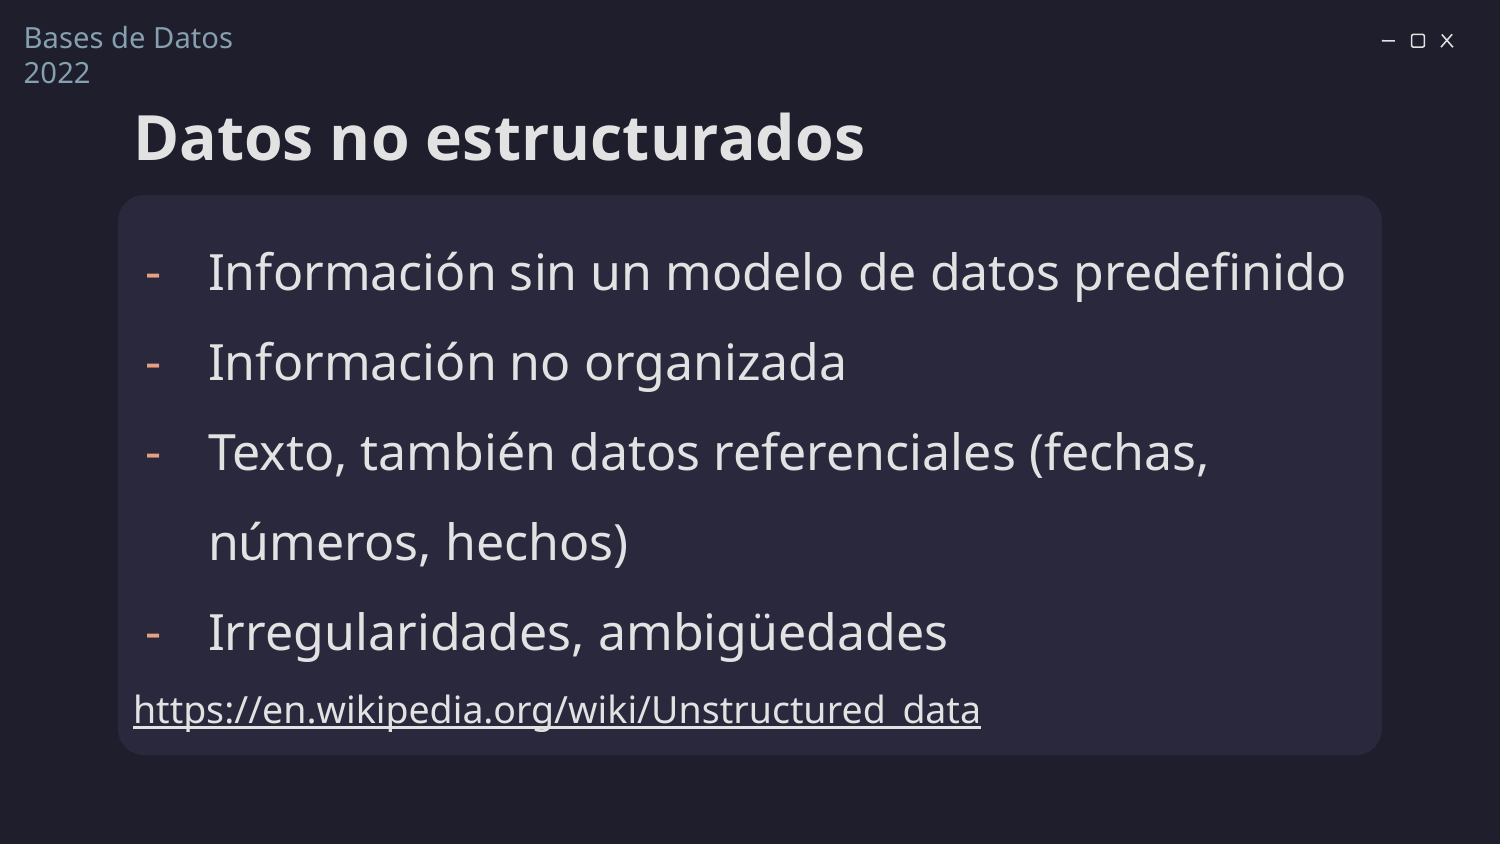

# Datos no estructurados
Información sin un modelo de datos predefinido
Información no organizada
Texto, también datos referenciales (fechas, números, hechos)
Irregularidades, ambigüedades
https://en.wikipedia.org/wiki/Unstructured_data